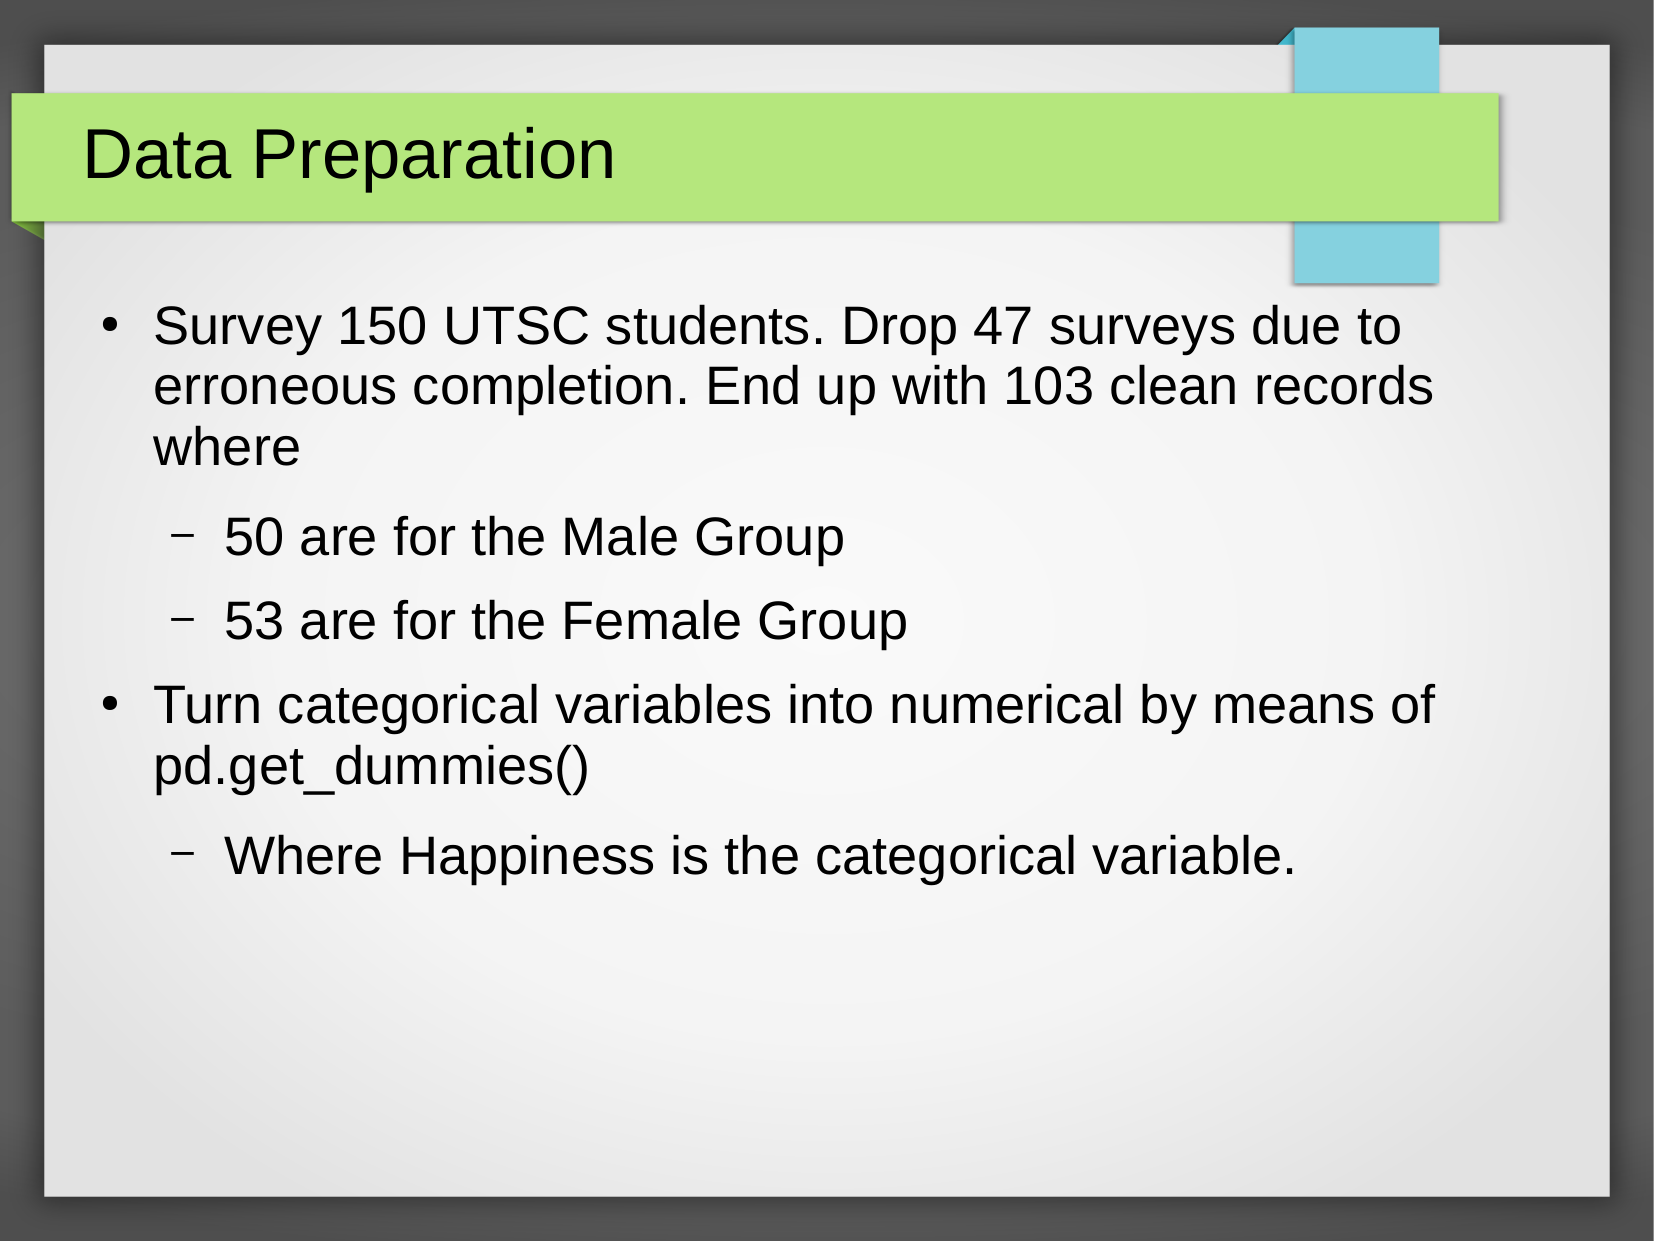

# Data Preparation
Survey 150 UTSC students. Drop 47 surveys due to erroneous completion. End up with 103 clean records where
50 are for the Male Group
53 are for the Female Group
Turn categorical variables into numerical by means of pd.get_dummies()
Where Happiness is the categorical variable.